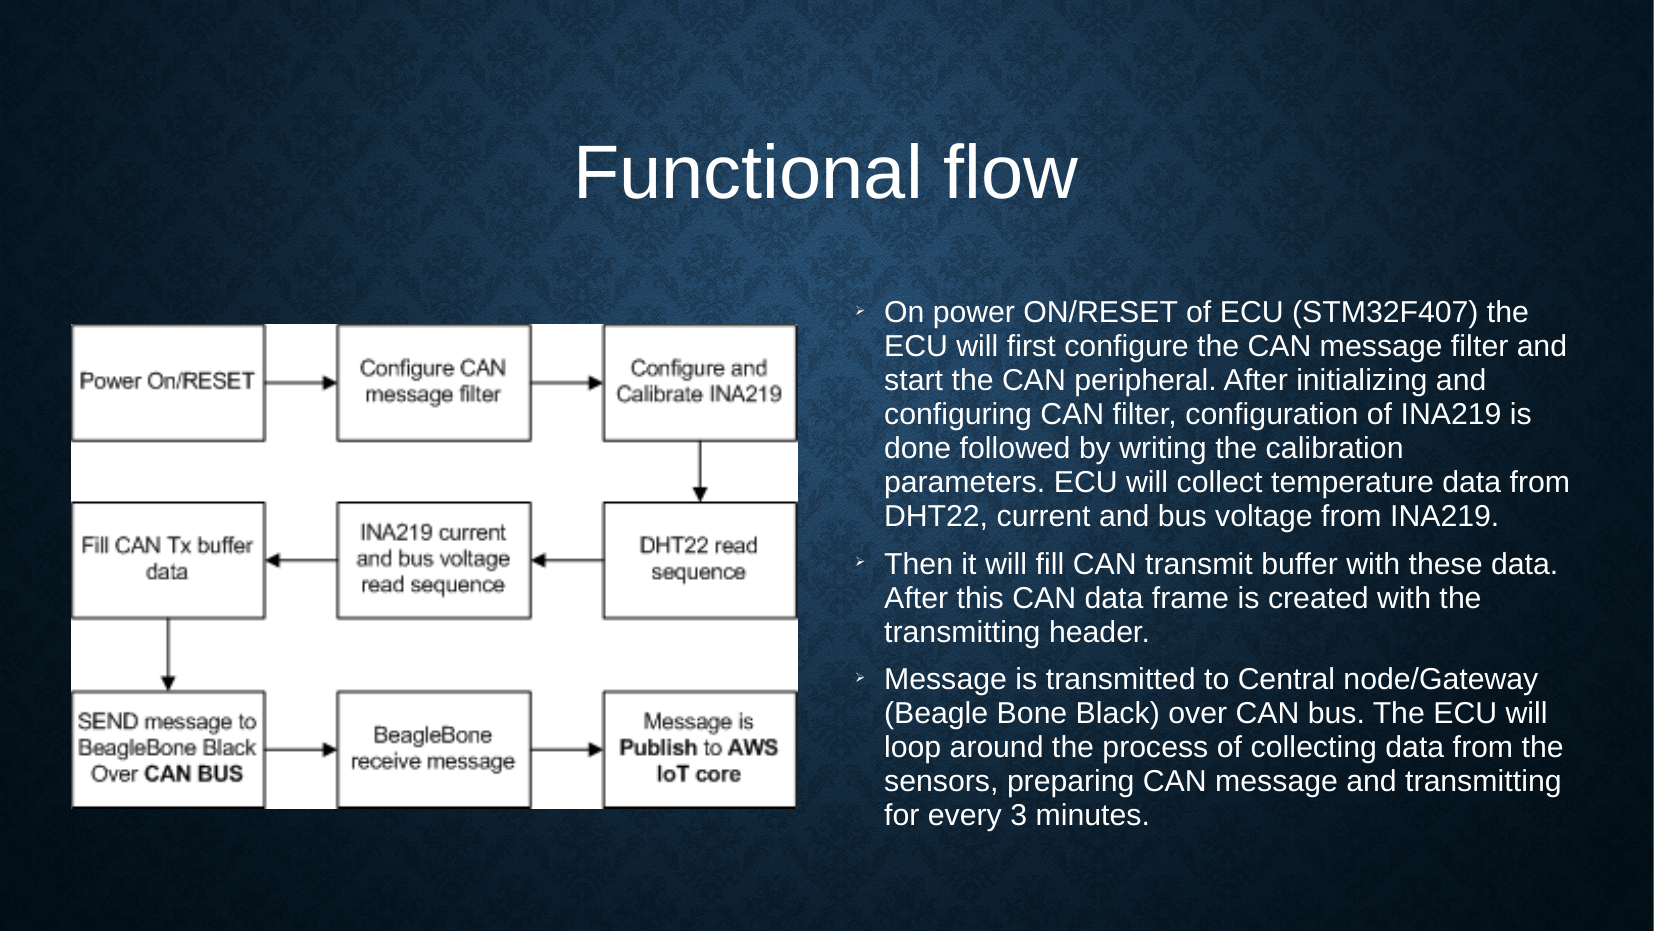

# Functional flow
On power ON/RESET of ECU (STM32F407) the ECU will first configure the CAN message filter and start the CAN peripheral. After initializing and configuring CAN filter, configuration of INA219 is done followed by writing the calibration parameters. ECU will collect temperature data from DHT22, current and bus voltage from INA219.
Then it will fill CAN transmit buffer with these data. After this CAN data frame is created with the transmitting header.
Message is transmitted to Central node/Gateway (Beagle Bone Black) over CAN bus. The ECU will loop around the process of collecting data from the sensors, preparing CAN message and transmitting for every 3 minutes.